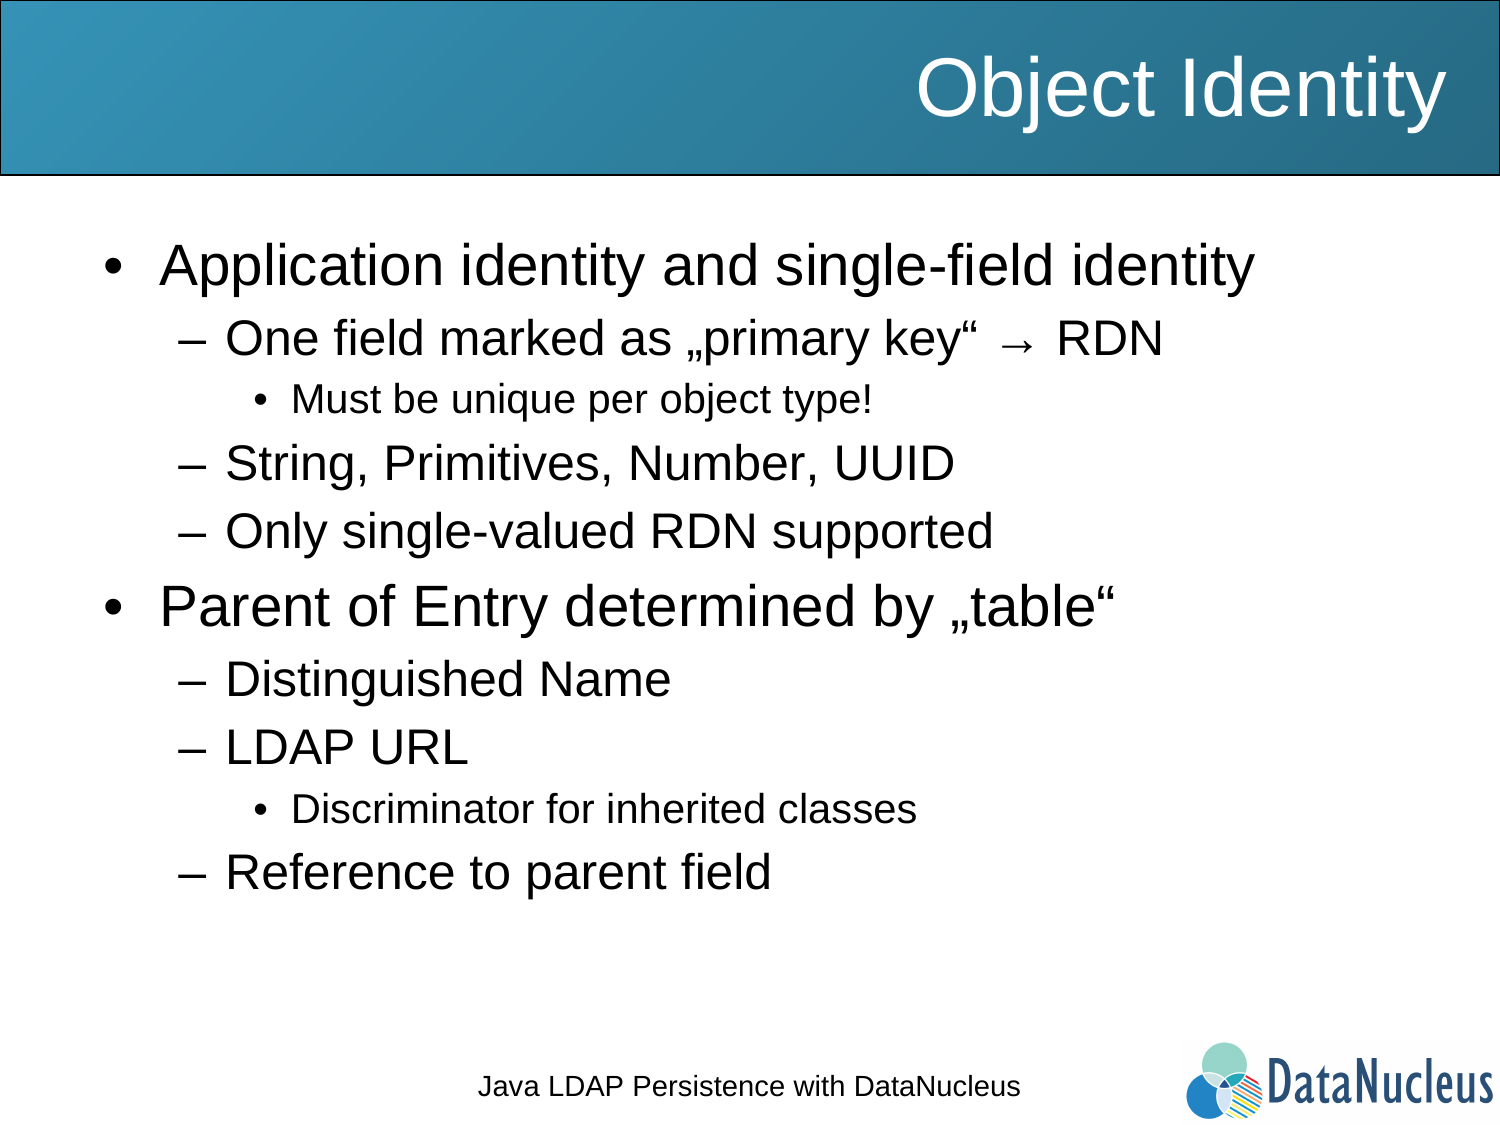

# Object Identity
Application identity and single-field identity
One field marked as „primary key“ → RDN
Must be unique per object type!
String, Primitives, Number, UUID
Only single-valued RDN supported
Parent of Entry determined by „table“
Distinguished Name
LDAP URL
Discriminator for inherited classes
Reference to parent field